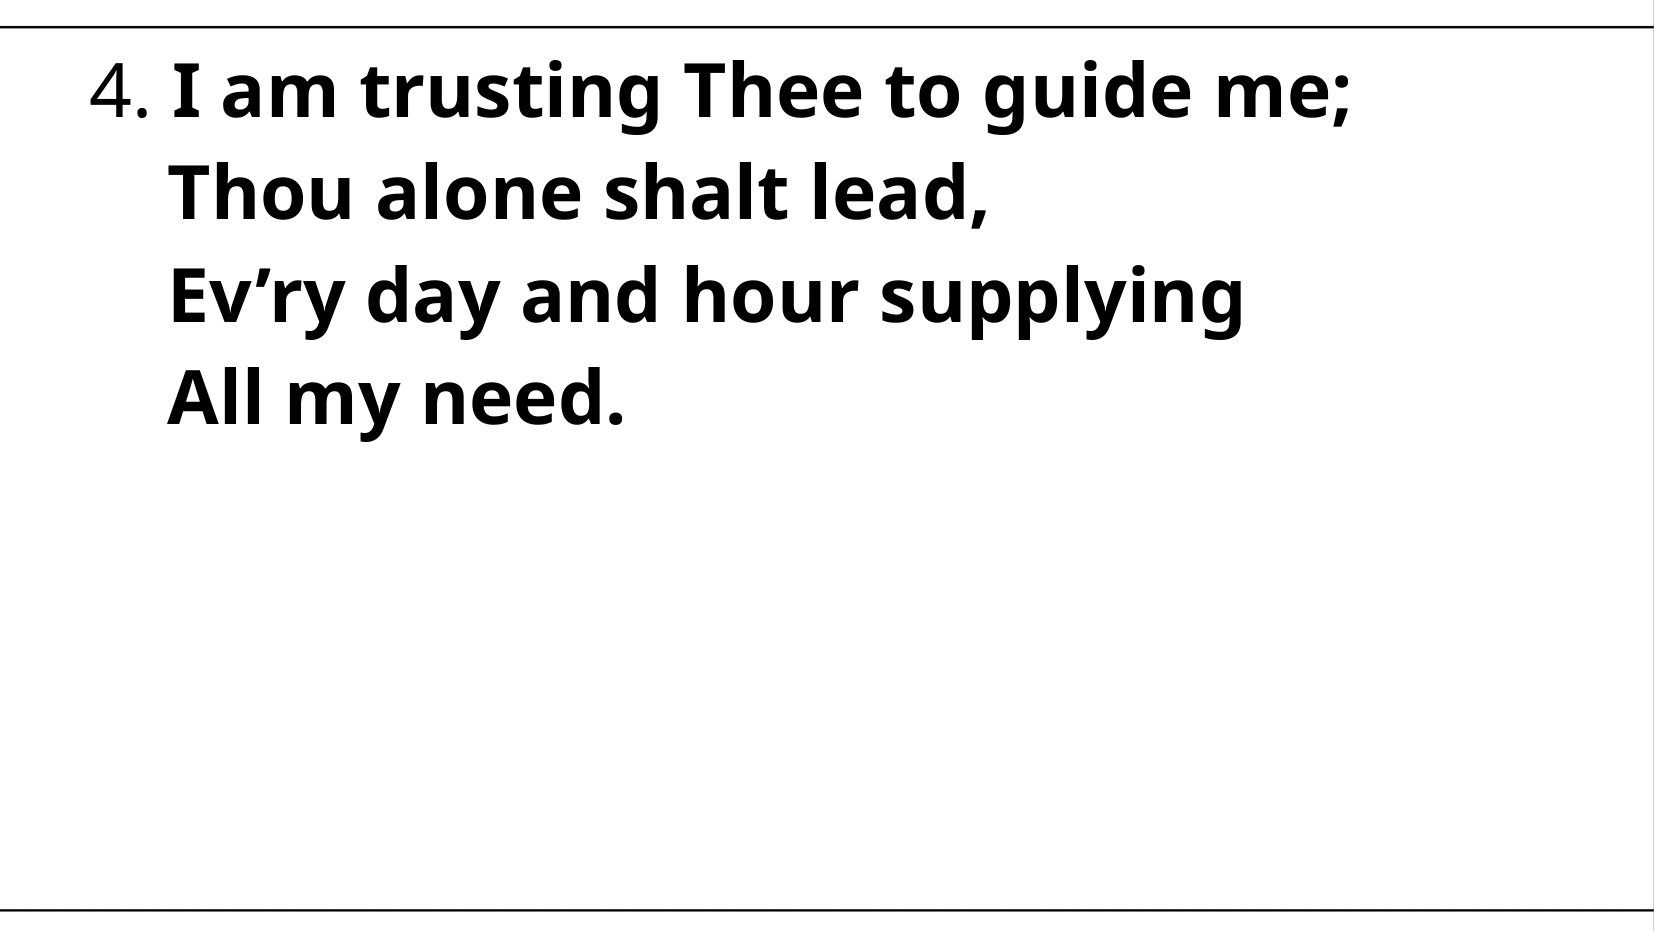

4. I am trusting Thee to guide me;
 Thou alone shalt lead,
 Ev’ry day and hour supplying
 All my need.